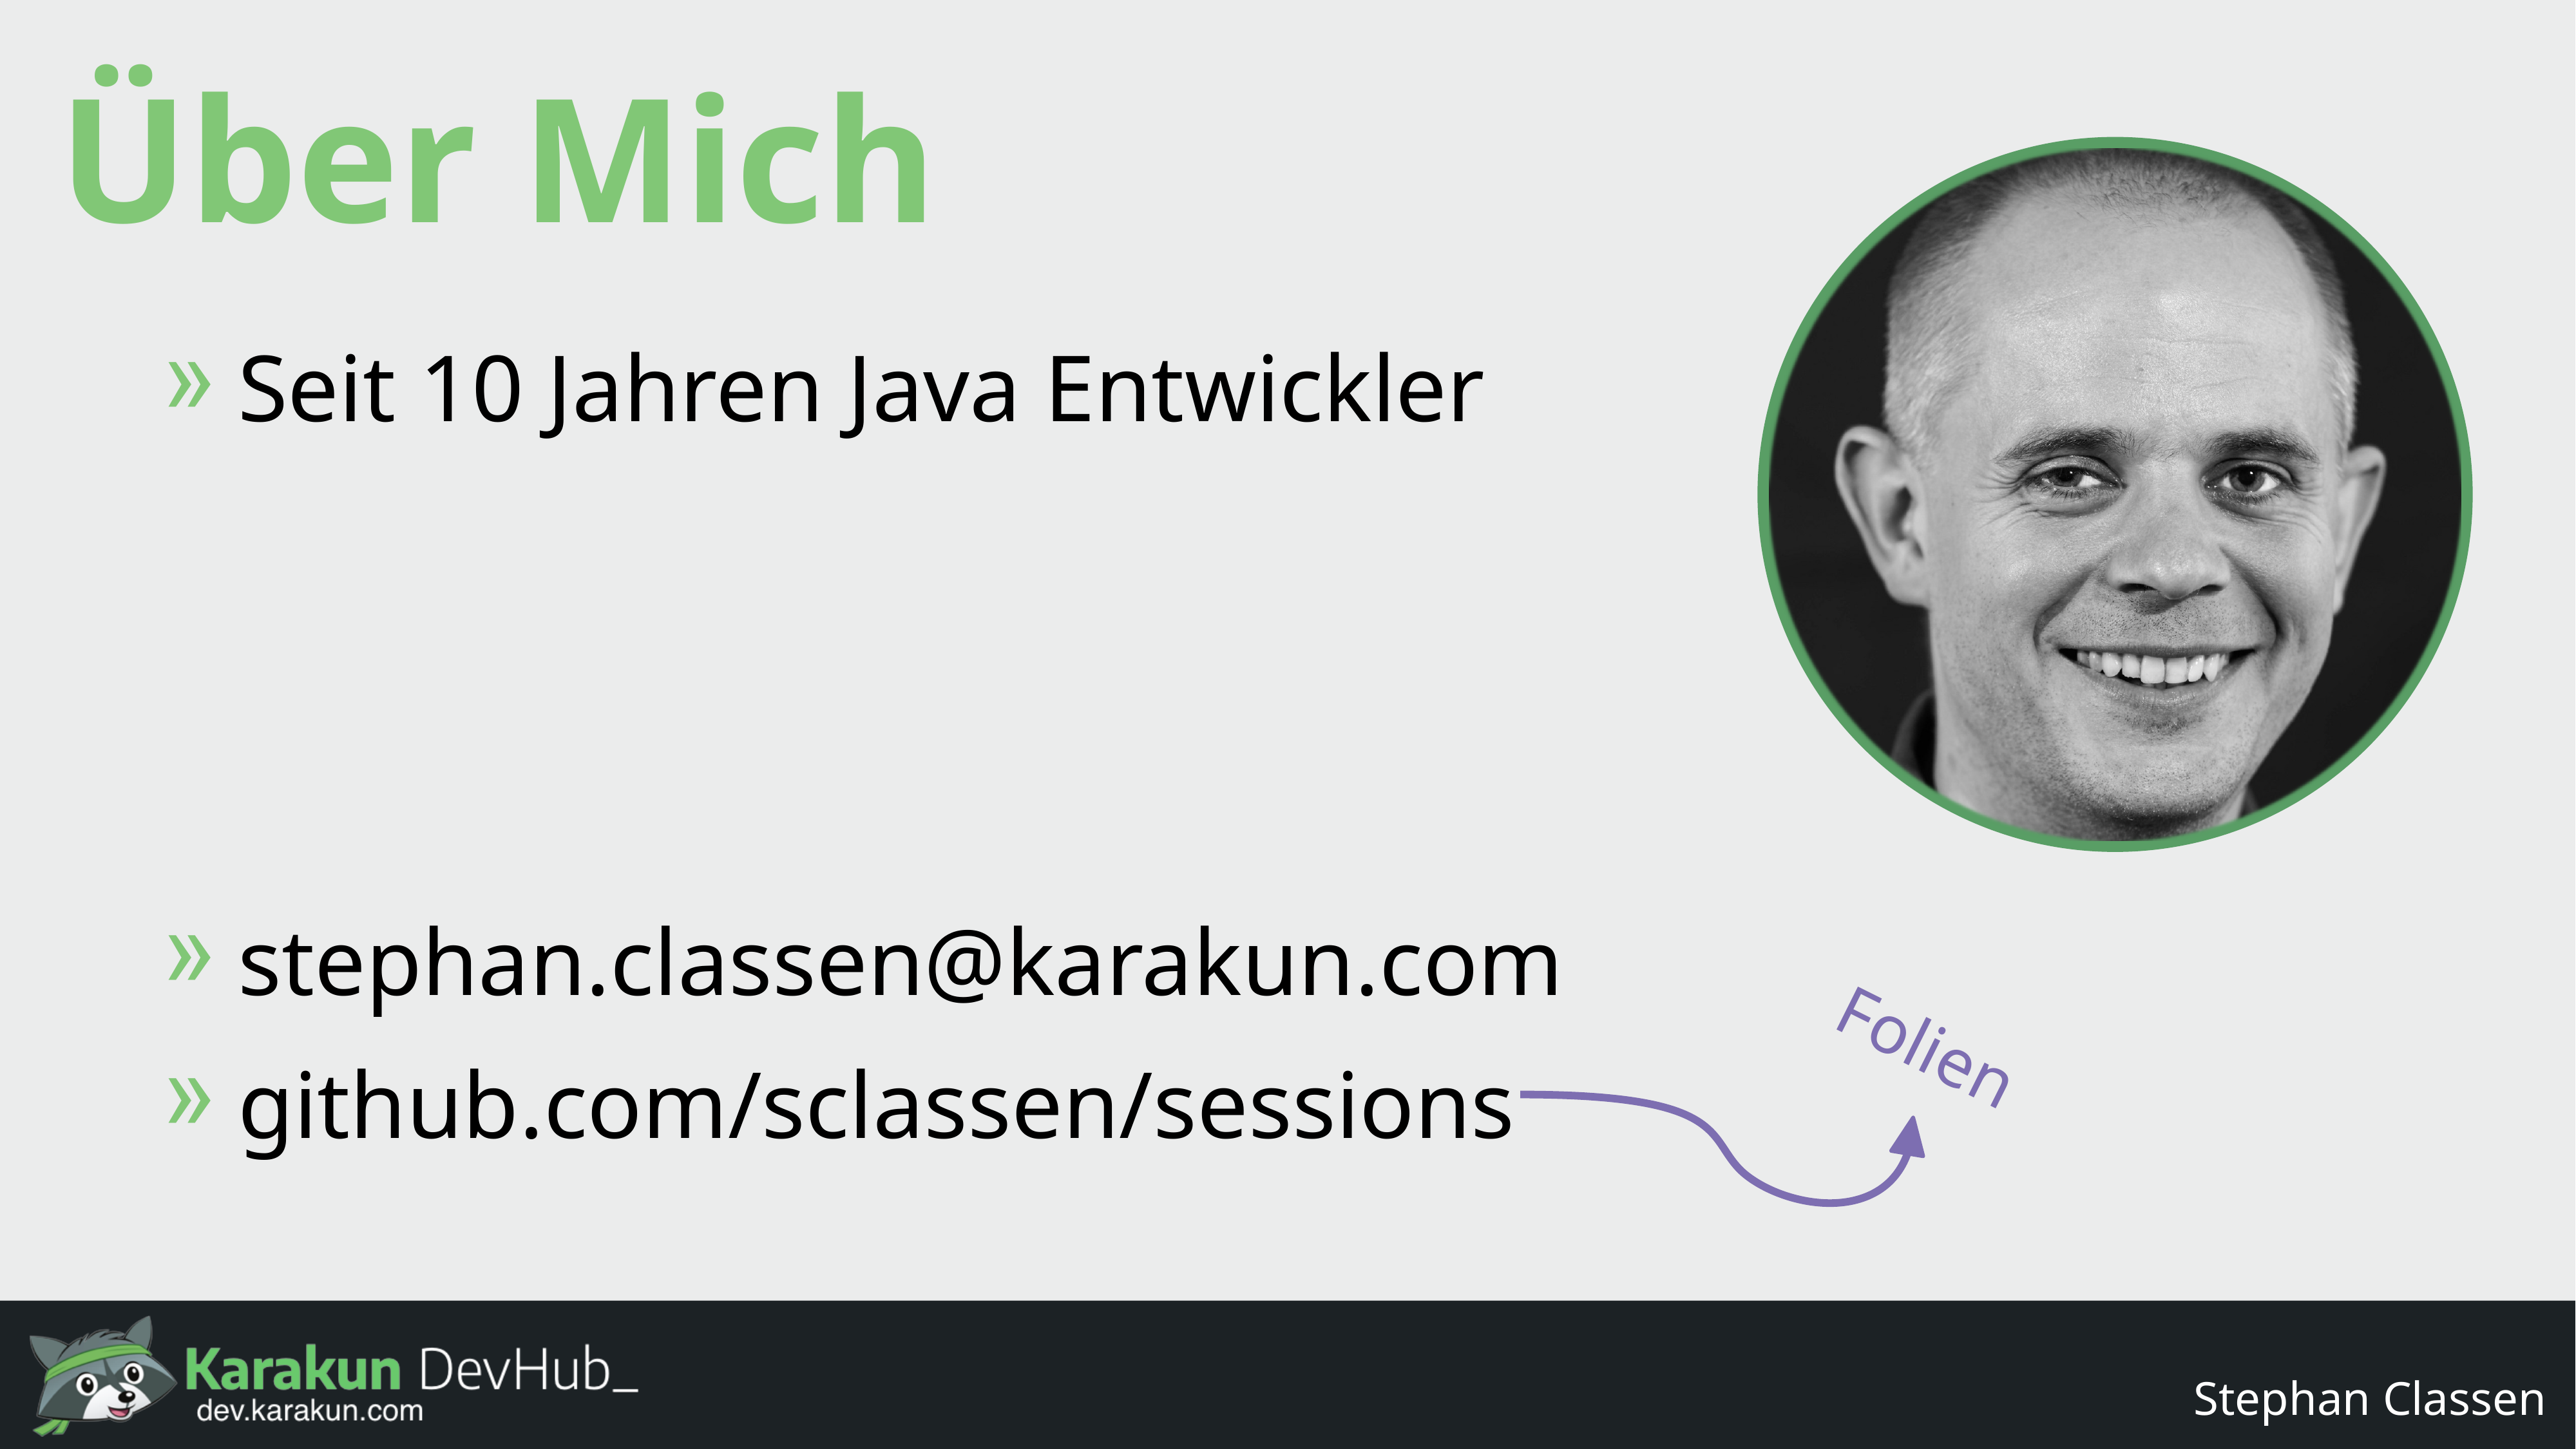

Über Mich
Seit 10 Jahren Java Entwickler
stephan.classen@karakun.com
github.com/sclassen/sessions
Folien
Stephan Classen
ddddd